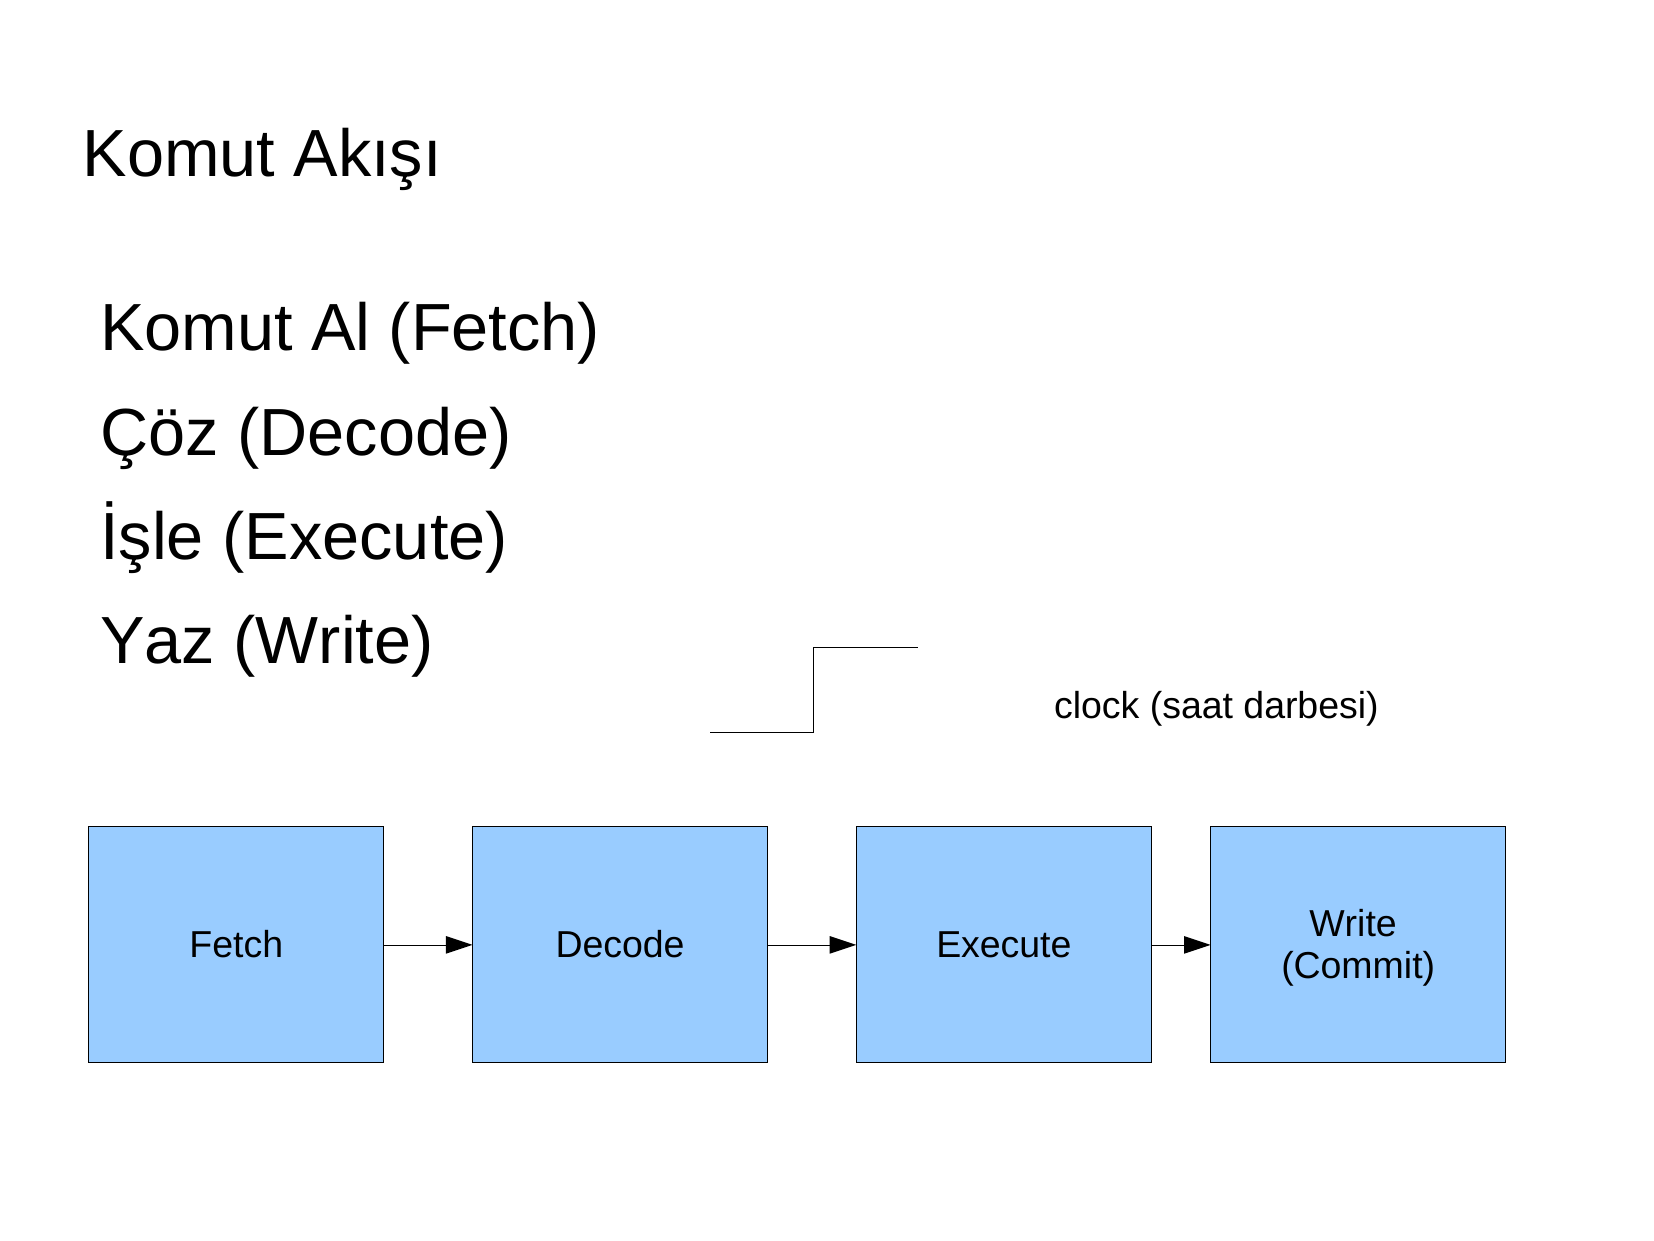

# Komut Akışı
Komut Al (Fetch)
Çöz (Decode)
İşle (Execute)
Yaz (Write)
clock (saat darbesi)
Fetch
Decode
Execute
Write
(Commit)